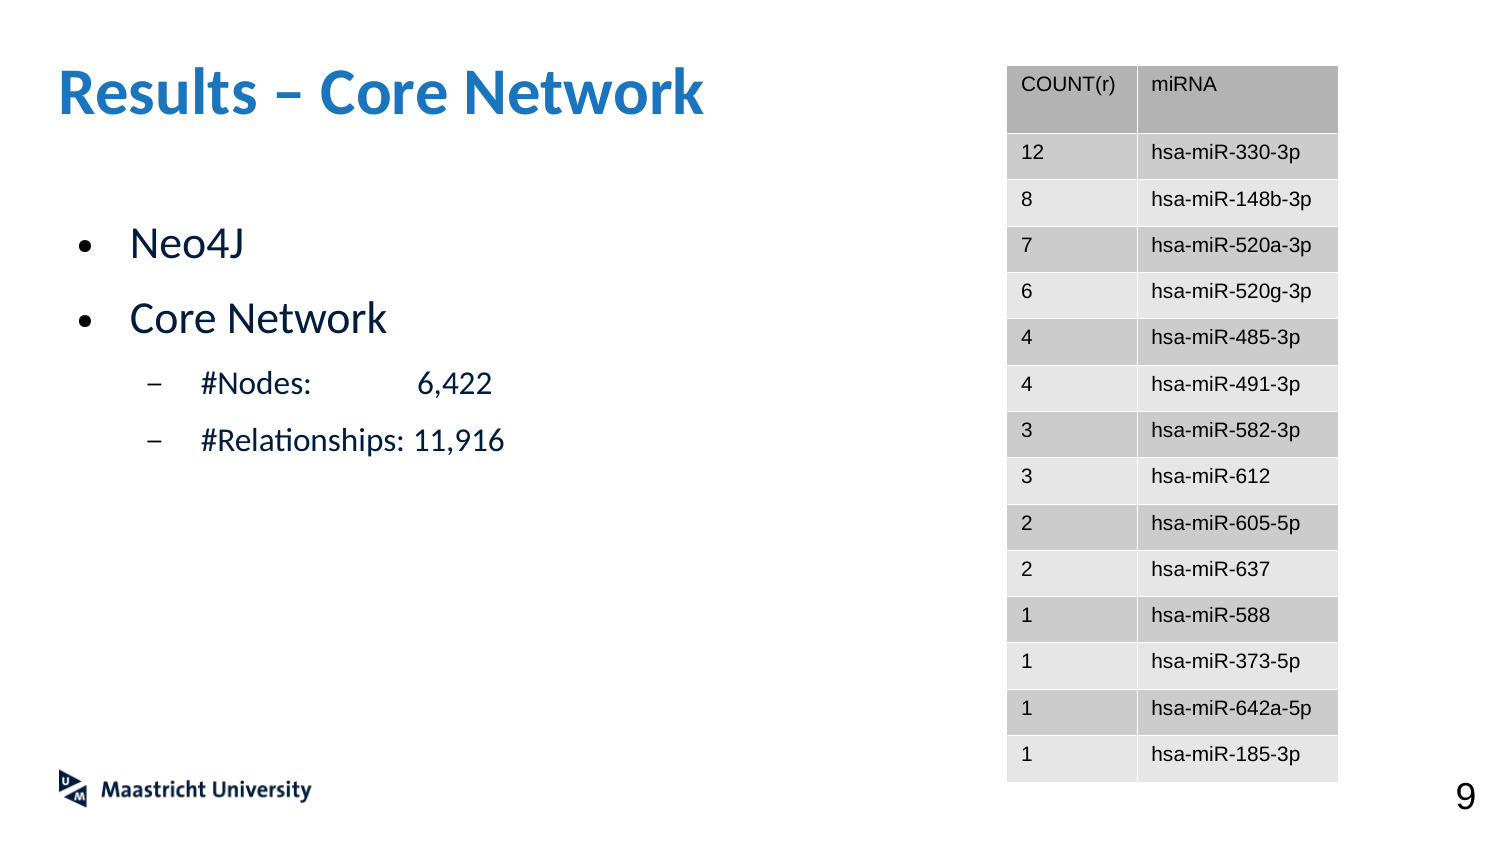

# Results – Core Network
| COUNT(r) | miRNA |
| --- | --- |
| 12 | hsa-miR-330-3p |
| 8 | hsa-miR-148b-3p |
| 7 | hsa-miR-520a-3p |
| 6 | hsa-miR-520g-3p |
| 4 | hsa-miR-485-3p |
| 4 | hsa-miR-491-3p |
| 3 | hsa-miR-582-3p |
| 3 | hsa-miR-612 |
| 2 | hsa-miR-605-5p |
| 2 | hsa-miR-637 |
| 1 | hsa-miR-588 |
| 1 | hsa-miR-373-5p |
| 1 | hsa-miR-642a-5p |
| 1 | hsa-miR-185-3p |
Neo4J
Core Network
#Nodes: 6,422
#Relationships: 11,916